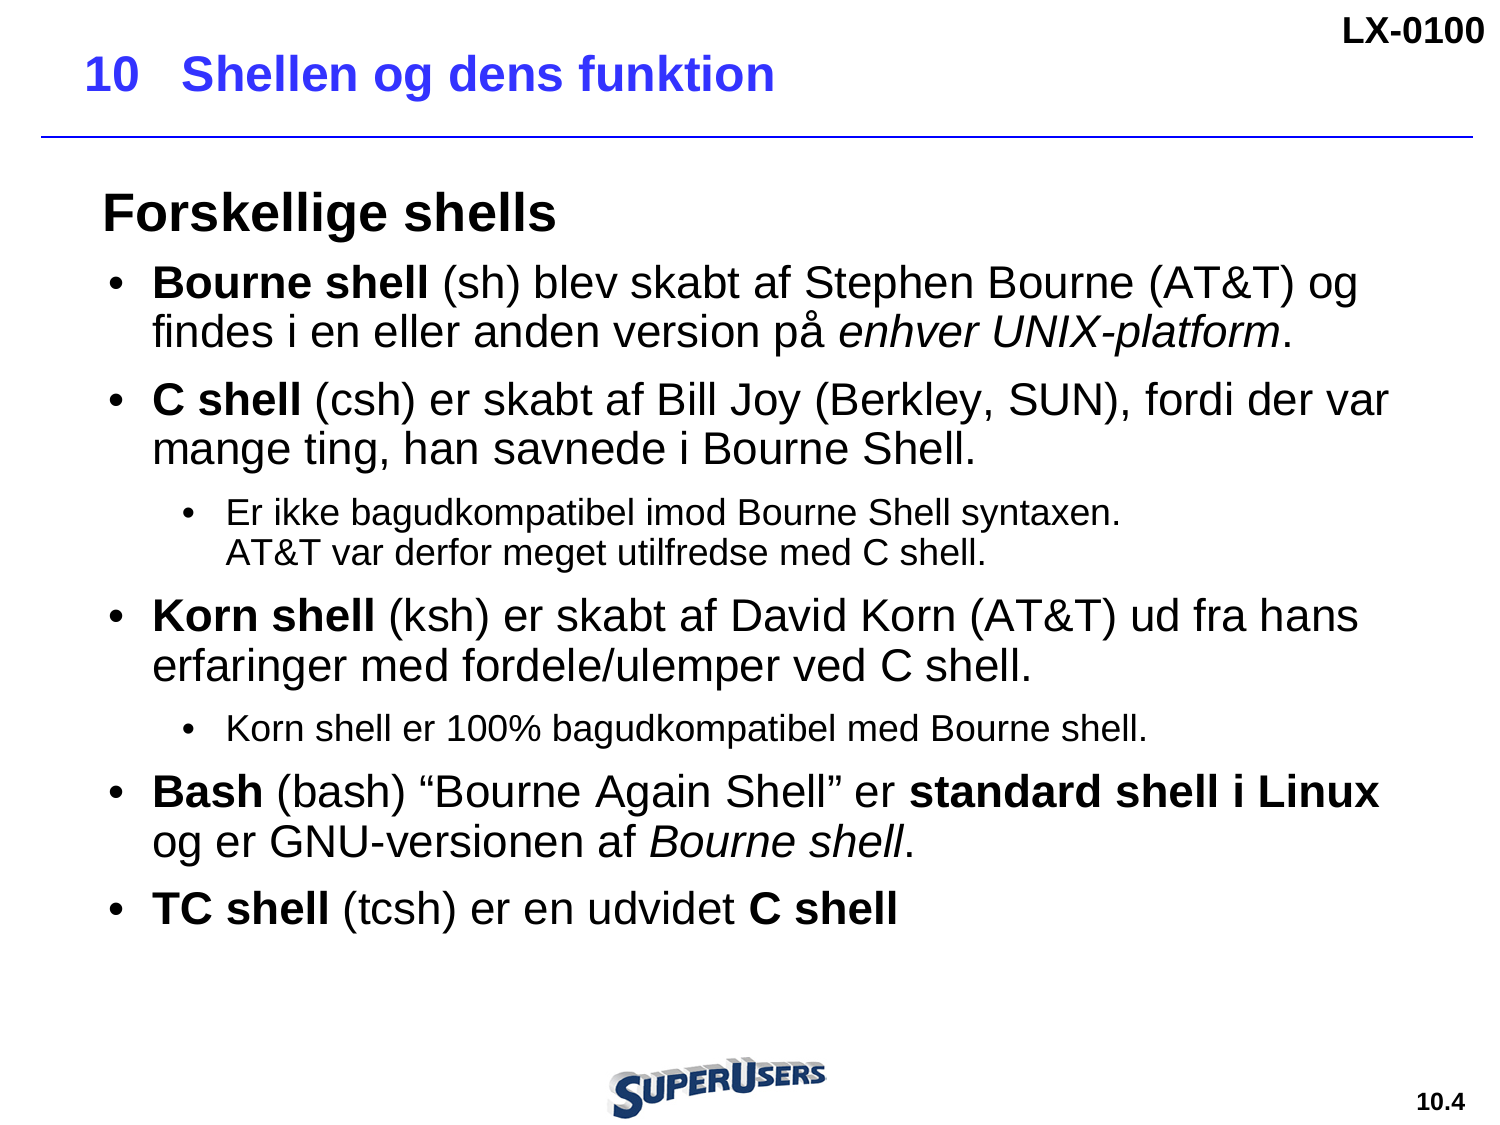

# 10 Shellen og dens funktion
Forskellige shells
Bourne shell (sh) blev skabt af Stephen Bourne (AT&T) og findes i en eller anden version på enhver UNIX-platform.
C shell (csh) er skabt af Bill Joy (Berkley, SUN), fordi der var mange ting, han savnede i Bourne Shell.
Er ikke bagudkompatibel imod Bourne Shell syntaxen.
AT&T var derfor meget utilfredse med C shell.
Korn shell (ksh) er skabt af David Korn (AT­&T) ud fra hans erfaringer med fordele/ulemper ved C shell.
Korn shell er 100% bagudkompatibel med Bourne shell.
Bash (bash) “Bourne Again Shell” er standard shell i Linux og er GNU-versionen af Bourne shell.
TC shell (tcsh) er en udvidet C shell